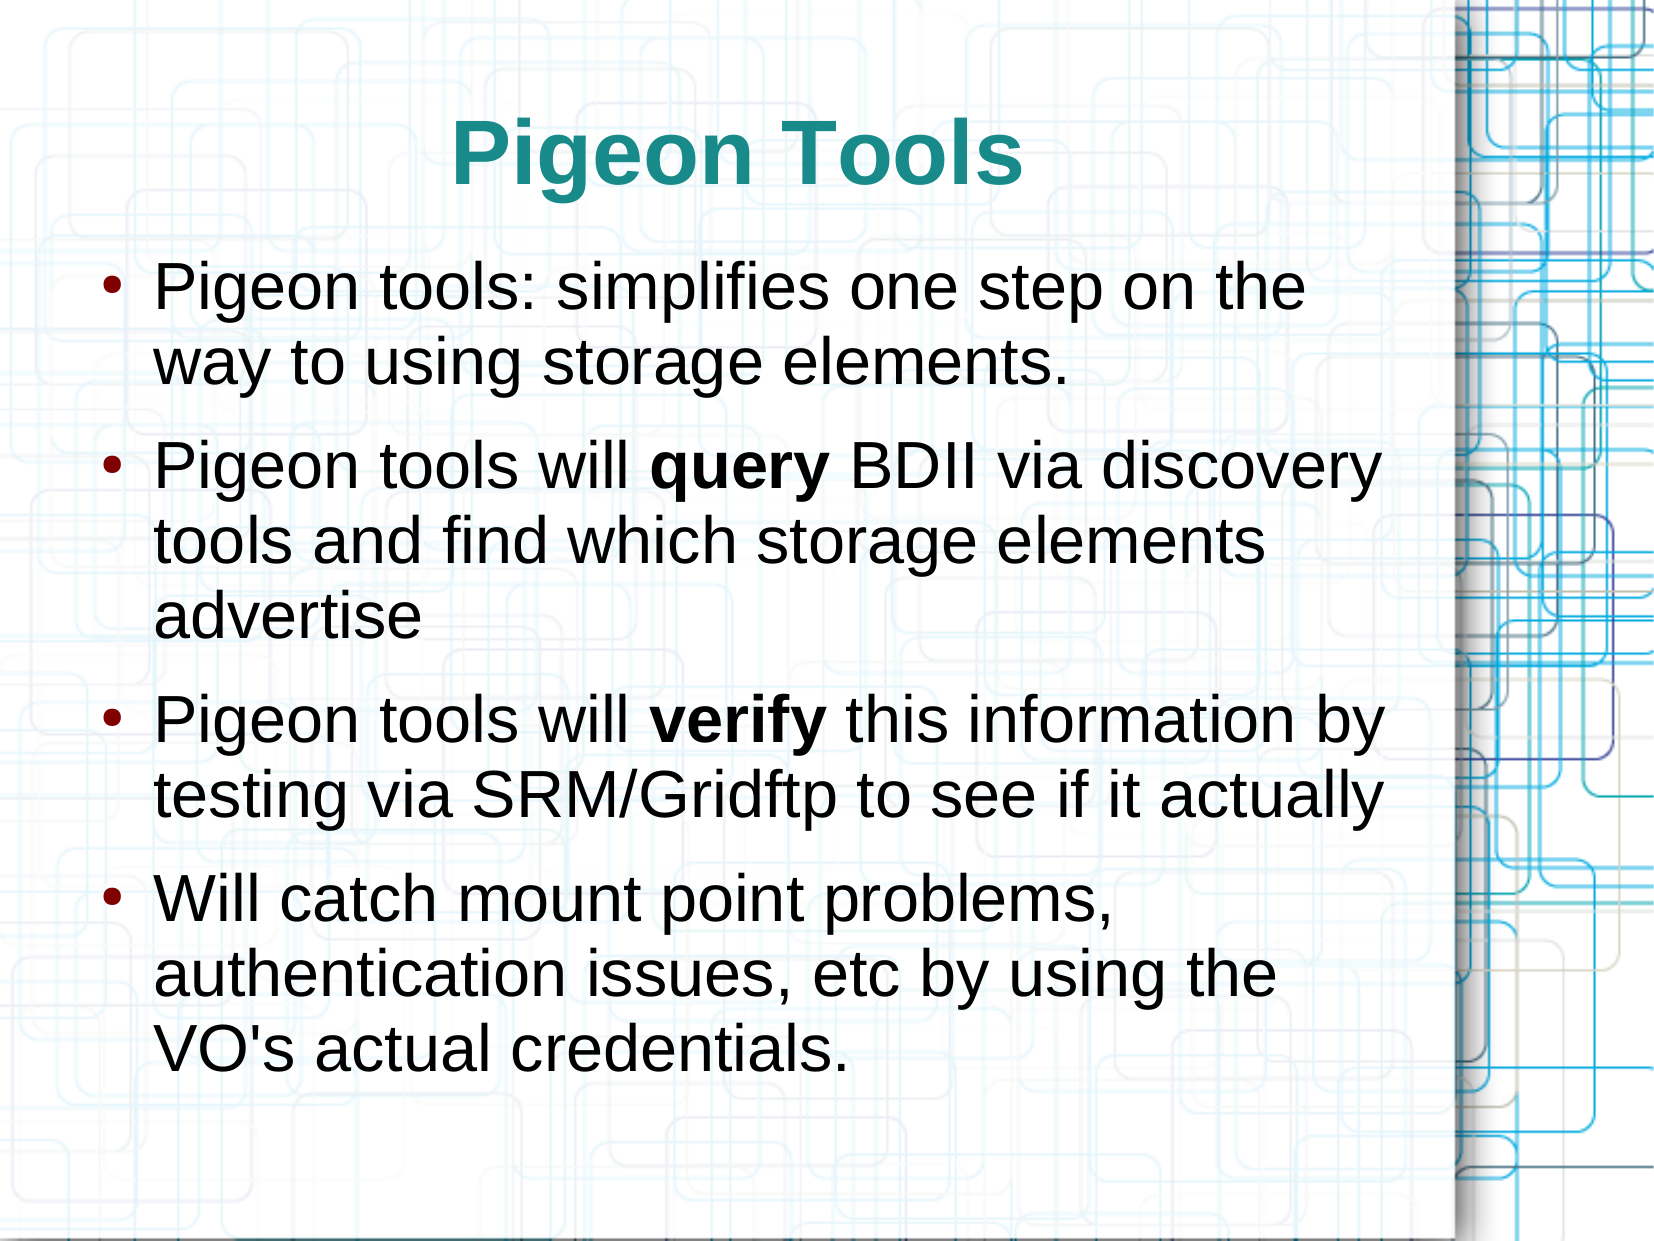

# Pigeon Tools
Pigeon tools: simplifies one step on the way to using storage elements.
Pigeon tools will query BDII via discovery tools and find which storage elements advertise
Pigeon tools will verify this information by testing via SRM/Gridftp to see if it actually
Will catch mount point problems, authentication issues, etc by using the VO's actual credentials.